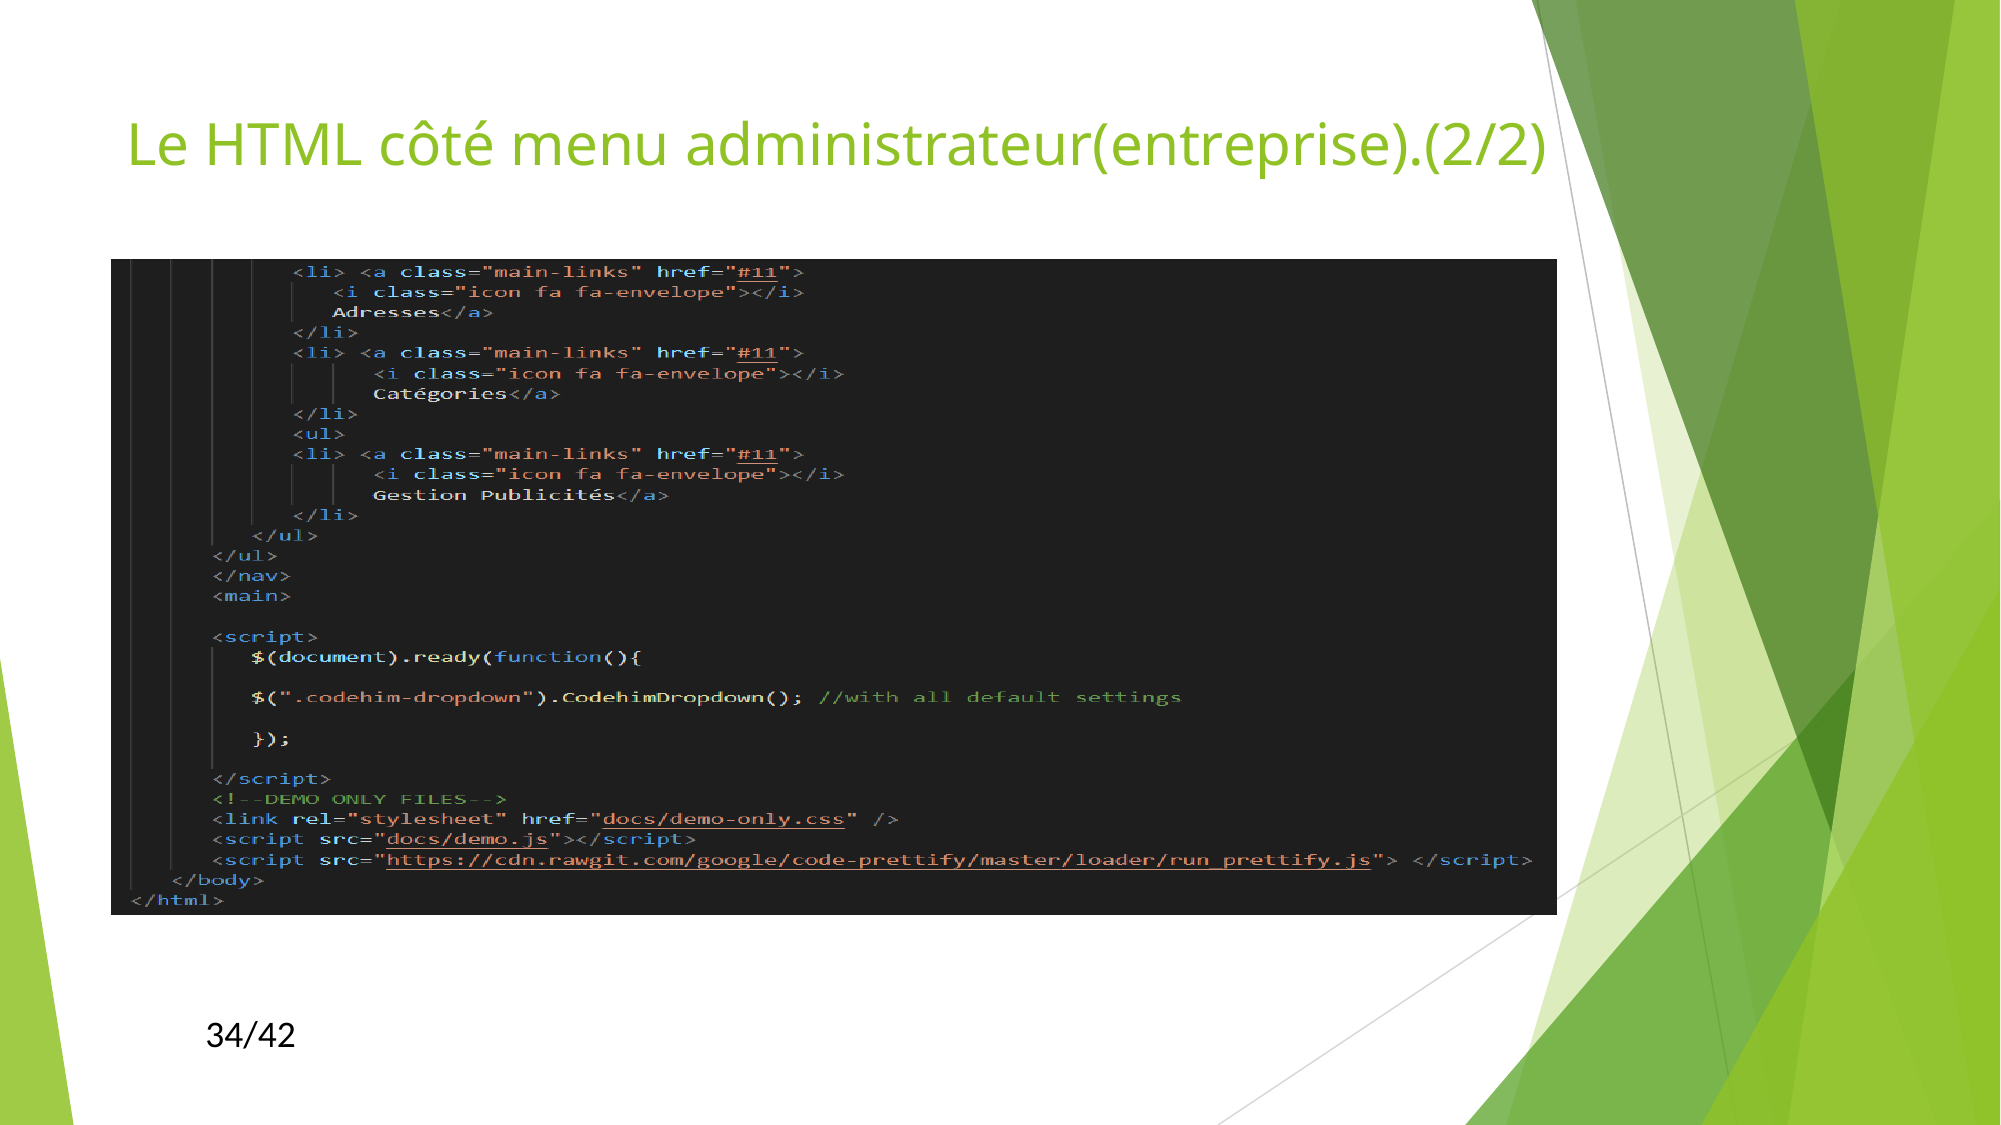

# Le HTML côté menu administrateur(entreprise).(2/2)
34/42